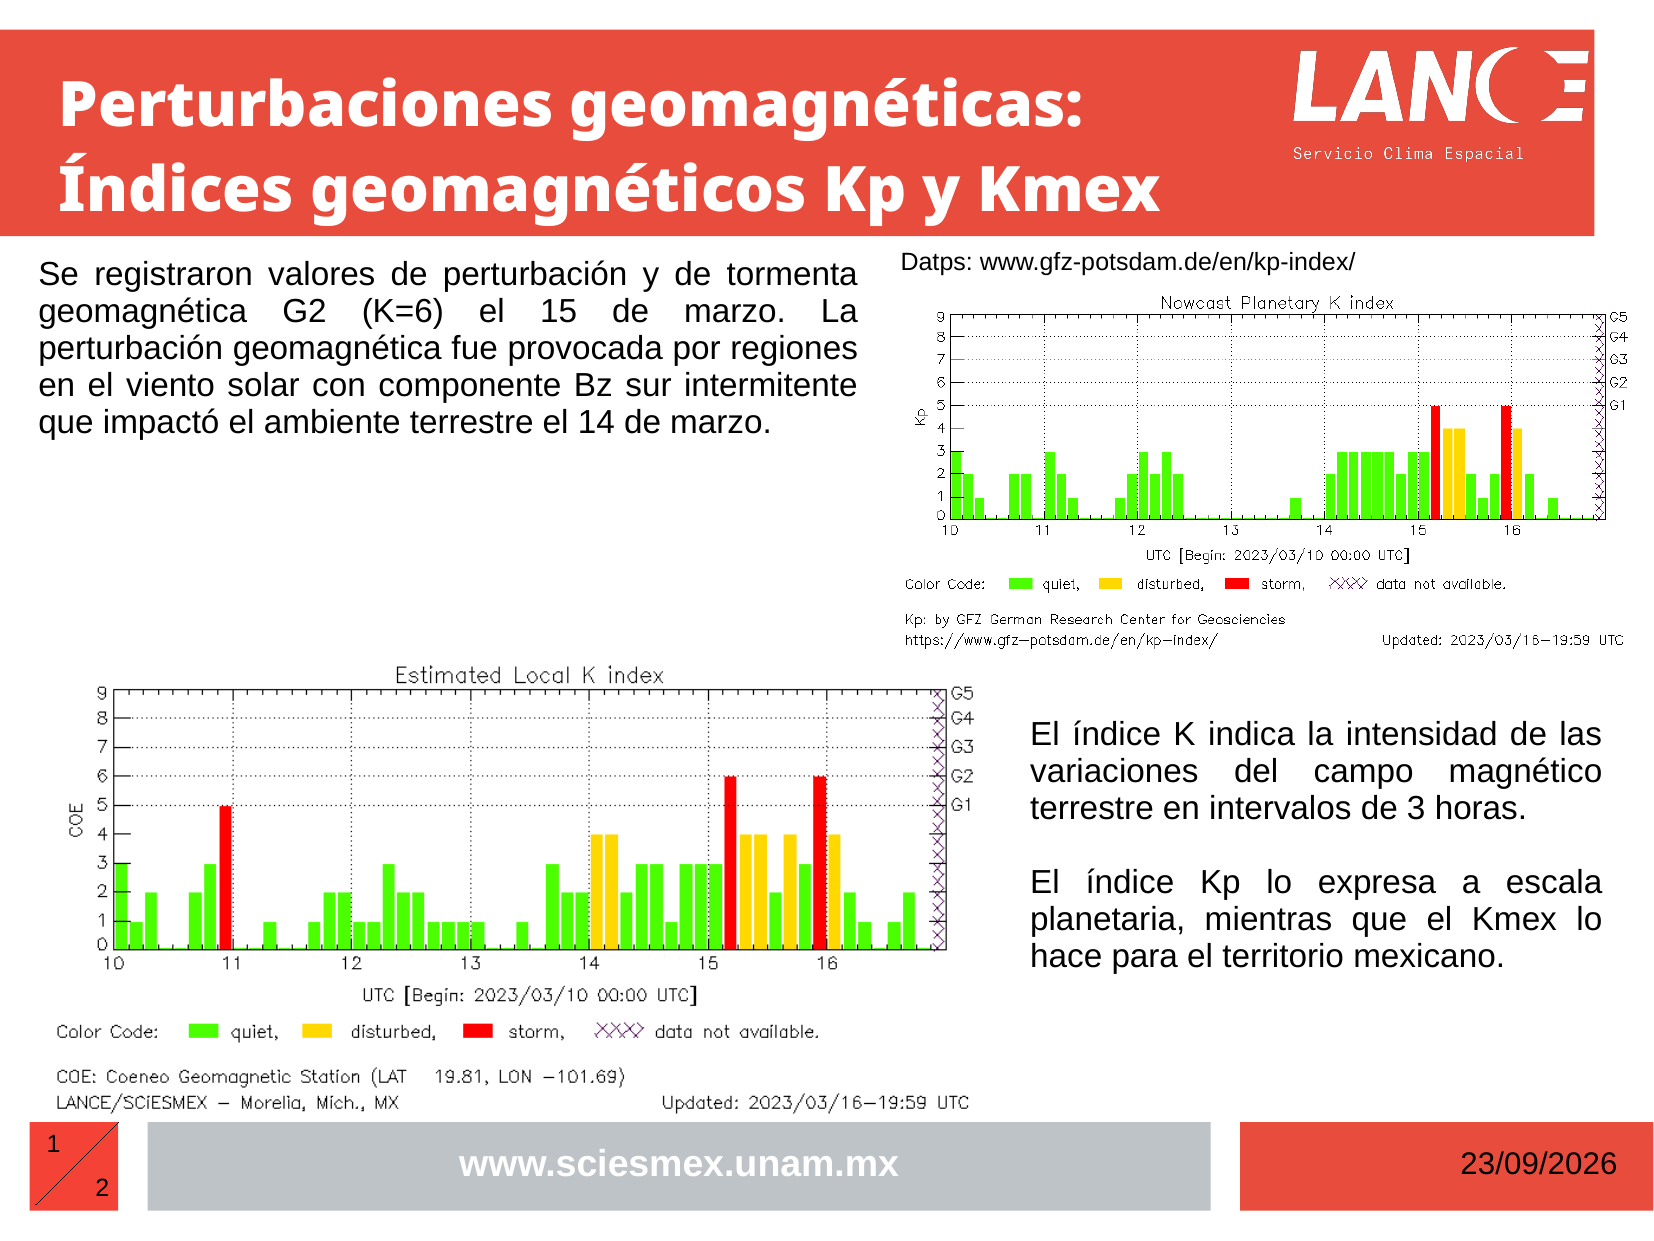

# Perturbaciones geomagnéticas: Índices geomagnéticos Kp y Kmex
Datps: www.gfz-potsdam.de/en/kp-index/
Se registraron valores de perturbación y de tormenta geomagnética G2 (K=6) el 15 de marzo. La perturbación geomagnética fue provocada por regiones en el viento solar con componente Bz sur intermitente que impactó el ambiente terrestre el 14 de marzo.
El índice K indica la intensidad de las variaciones del campo magnético terrestre en intervalos de 3 horas.
El índice Kp lo expresa a escala planetaria, mientras que el Kmex lo hace para el territorio mexicano.
www.sciesmex.unam.mx
2